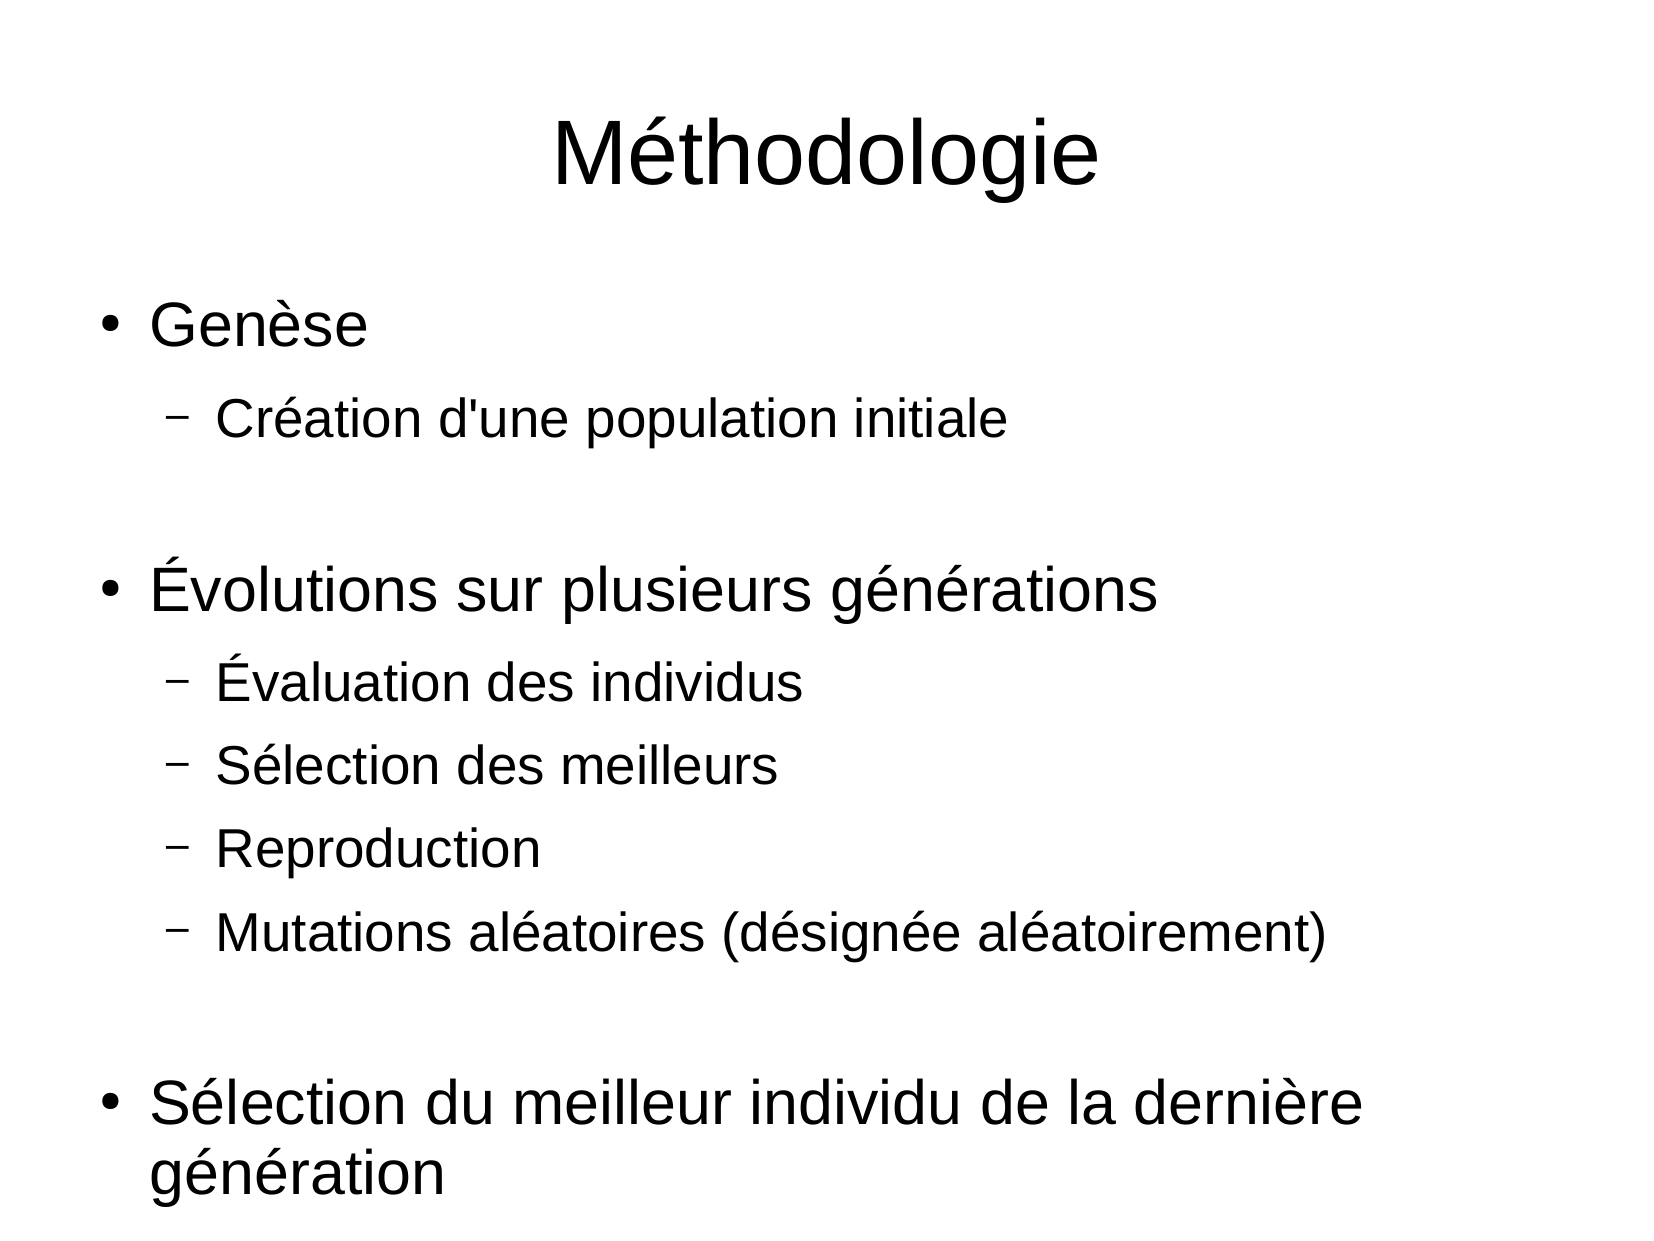

# Méthodologie
Genèse
Création d'une population initiale
Évolutions sur plusieurs générations
Évaluation des individus
Sélection des meilleurs
Reproduction
Mutations aléatoires (désignée aléatoirement)
Sélection du meilleur individu de la dernière génération